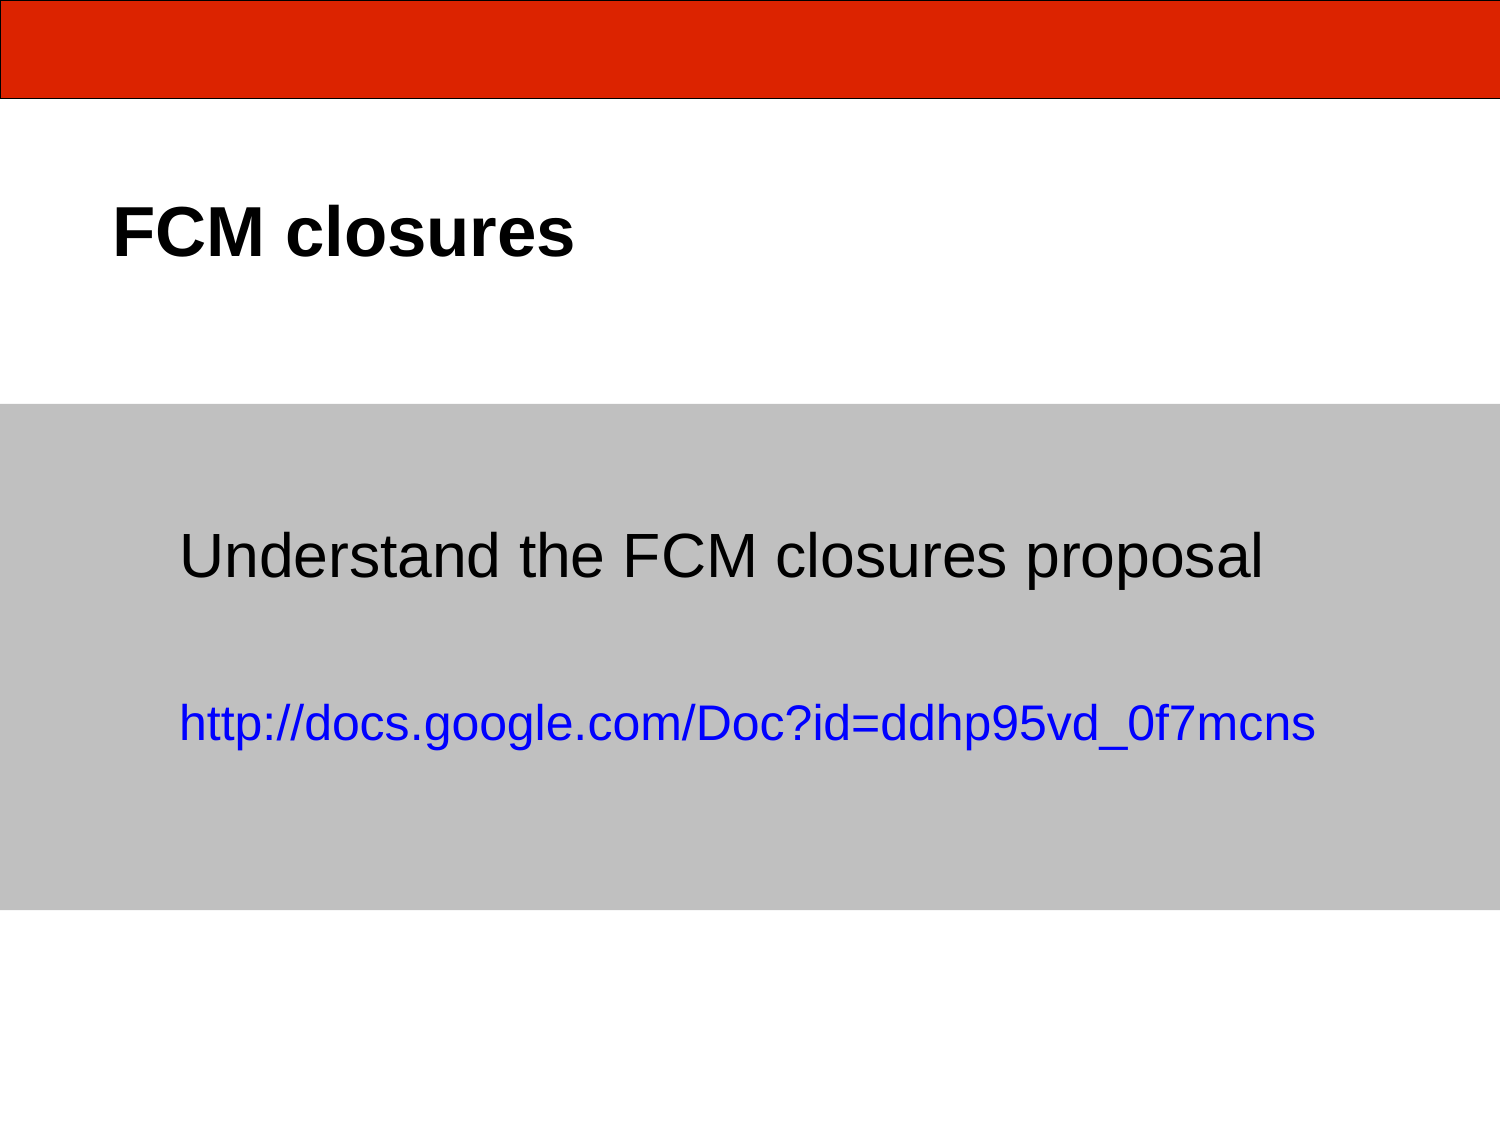

# FCM closures
Understand the FCM closures proposal
http://docs.google.com/Doc?id=ddhp95vd_0f7mcns